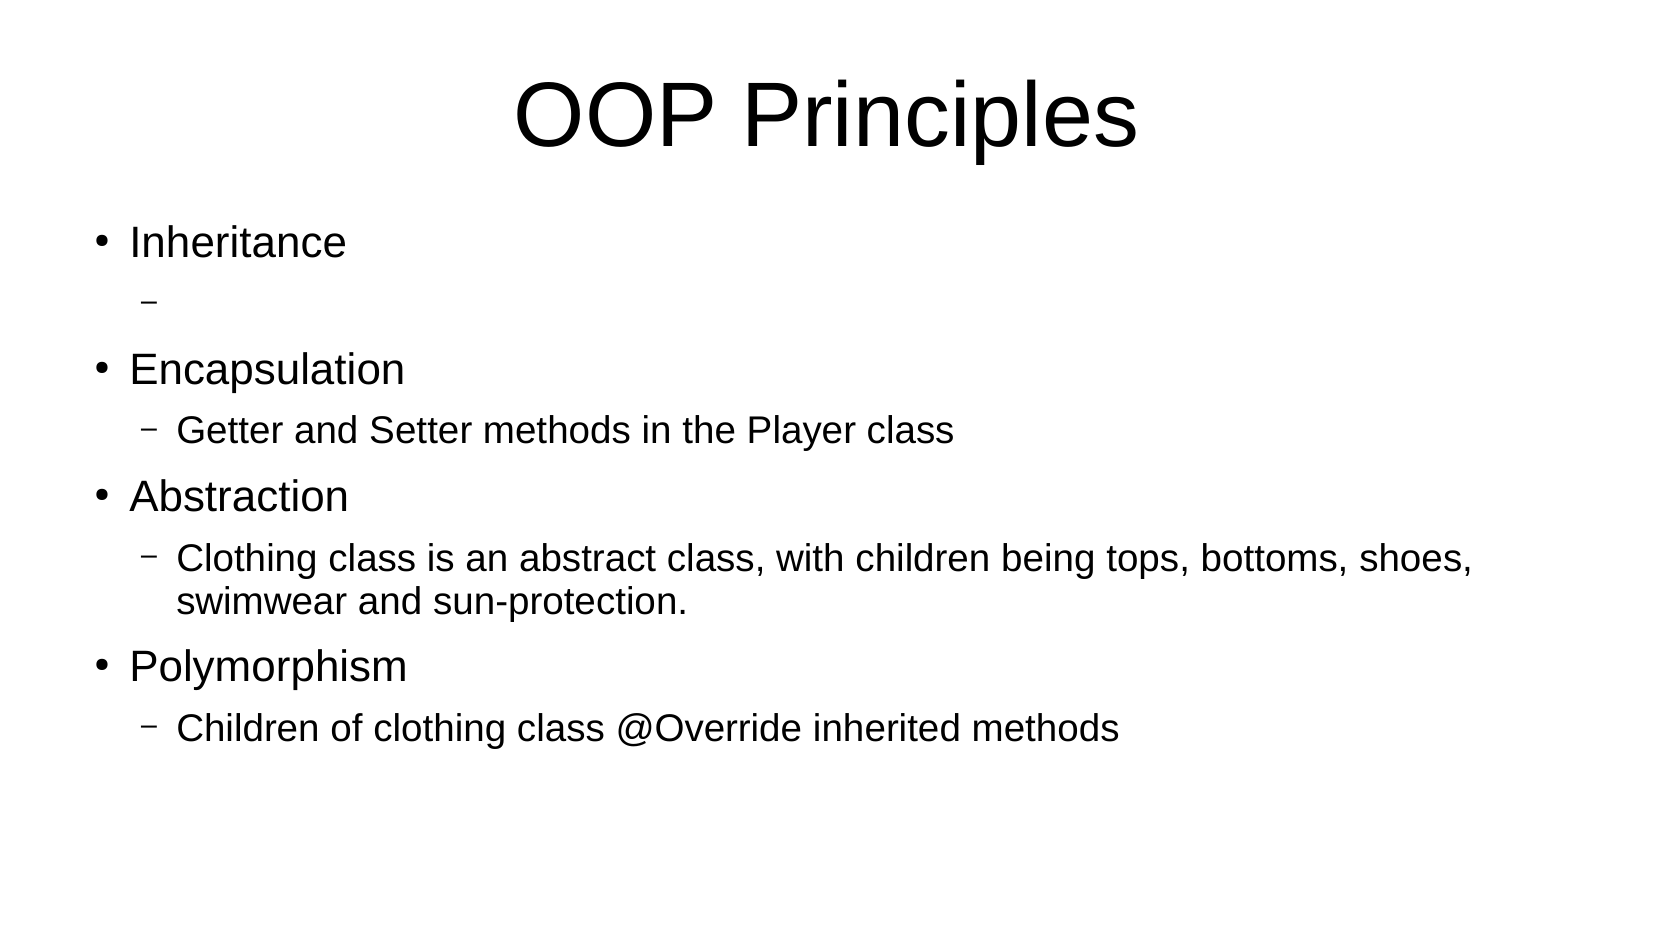

# OOP Principles
Inheritance
Encapsulation
Getter and Setter methods in the Player class
Abstraction
Clothing class is an abstract class, with children being tops, bottoms, shoes, swimwear and sun-protection.
Polymorphism
Children of clothing class @Override inherited methods